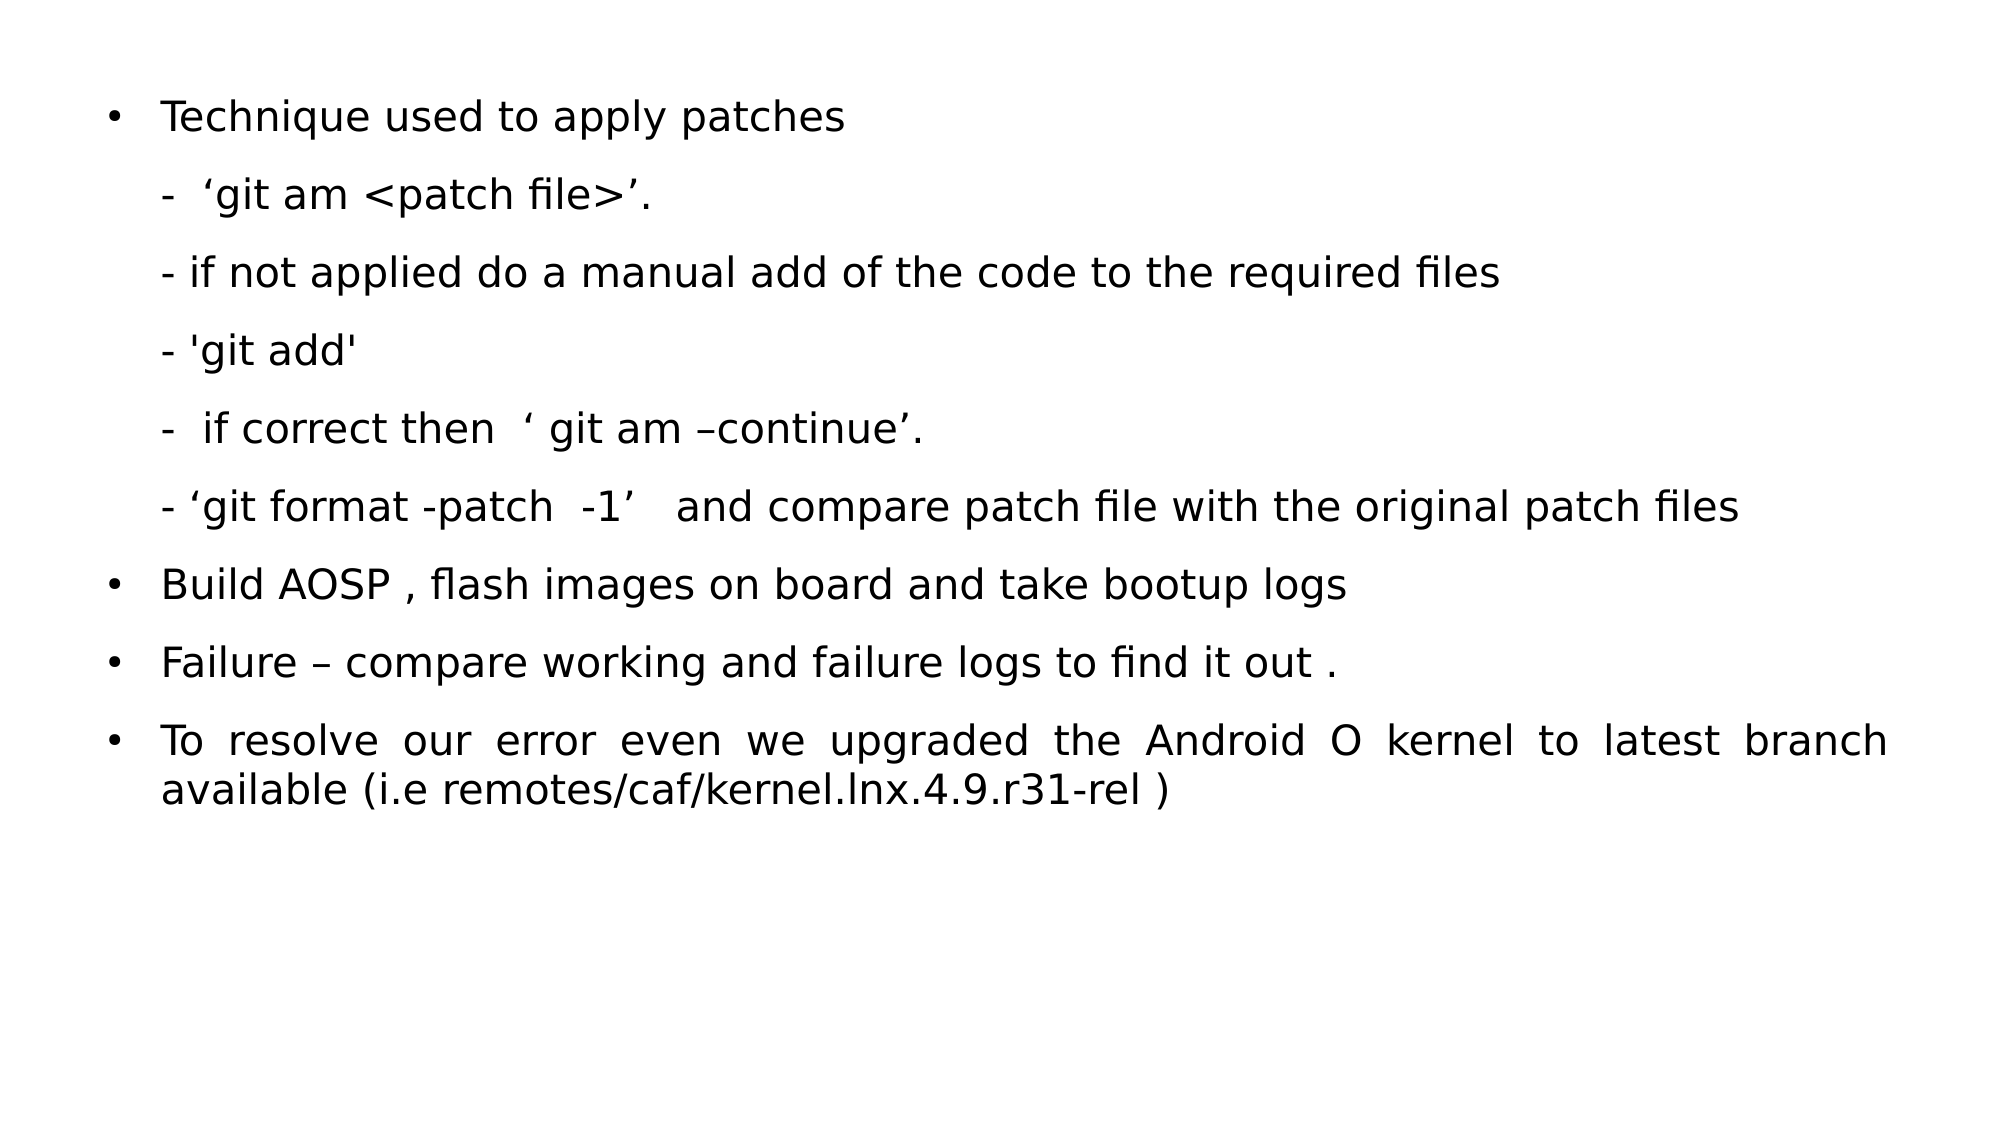

#
Technique used to apply patches
- ‘git am <patch file>’.
- if not applied do a manual add of the code to the required files
- 'git add'
- if correct then ‘ git am –continue’.
- ‘git format -patch -1’ and compare patch file with the original patch files
Build AOSP , flash images on board and take bootup logs
Failure – compare working and failure logs to find it out .
To resolve our error even we upgraded the Android O kernel to latest branch available (i.e remotes/caf/kernel.lnx.4.9.r31-rel )